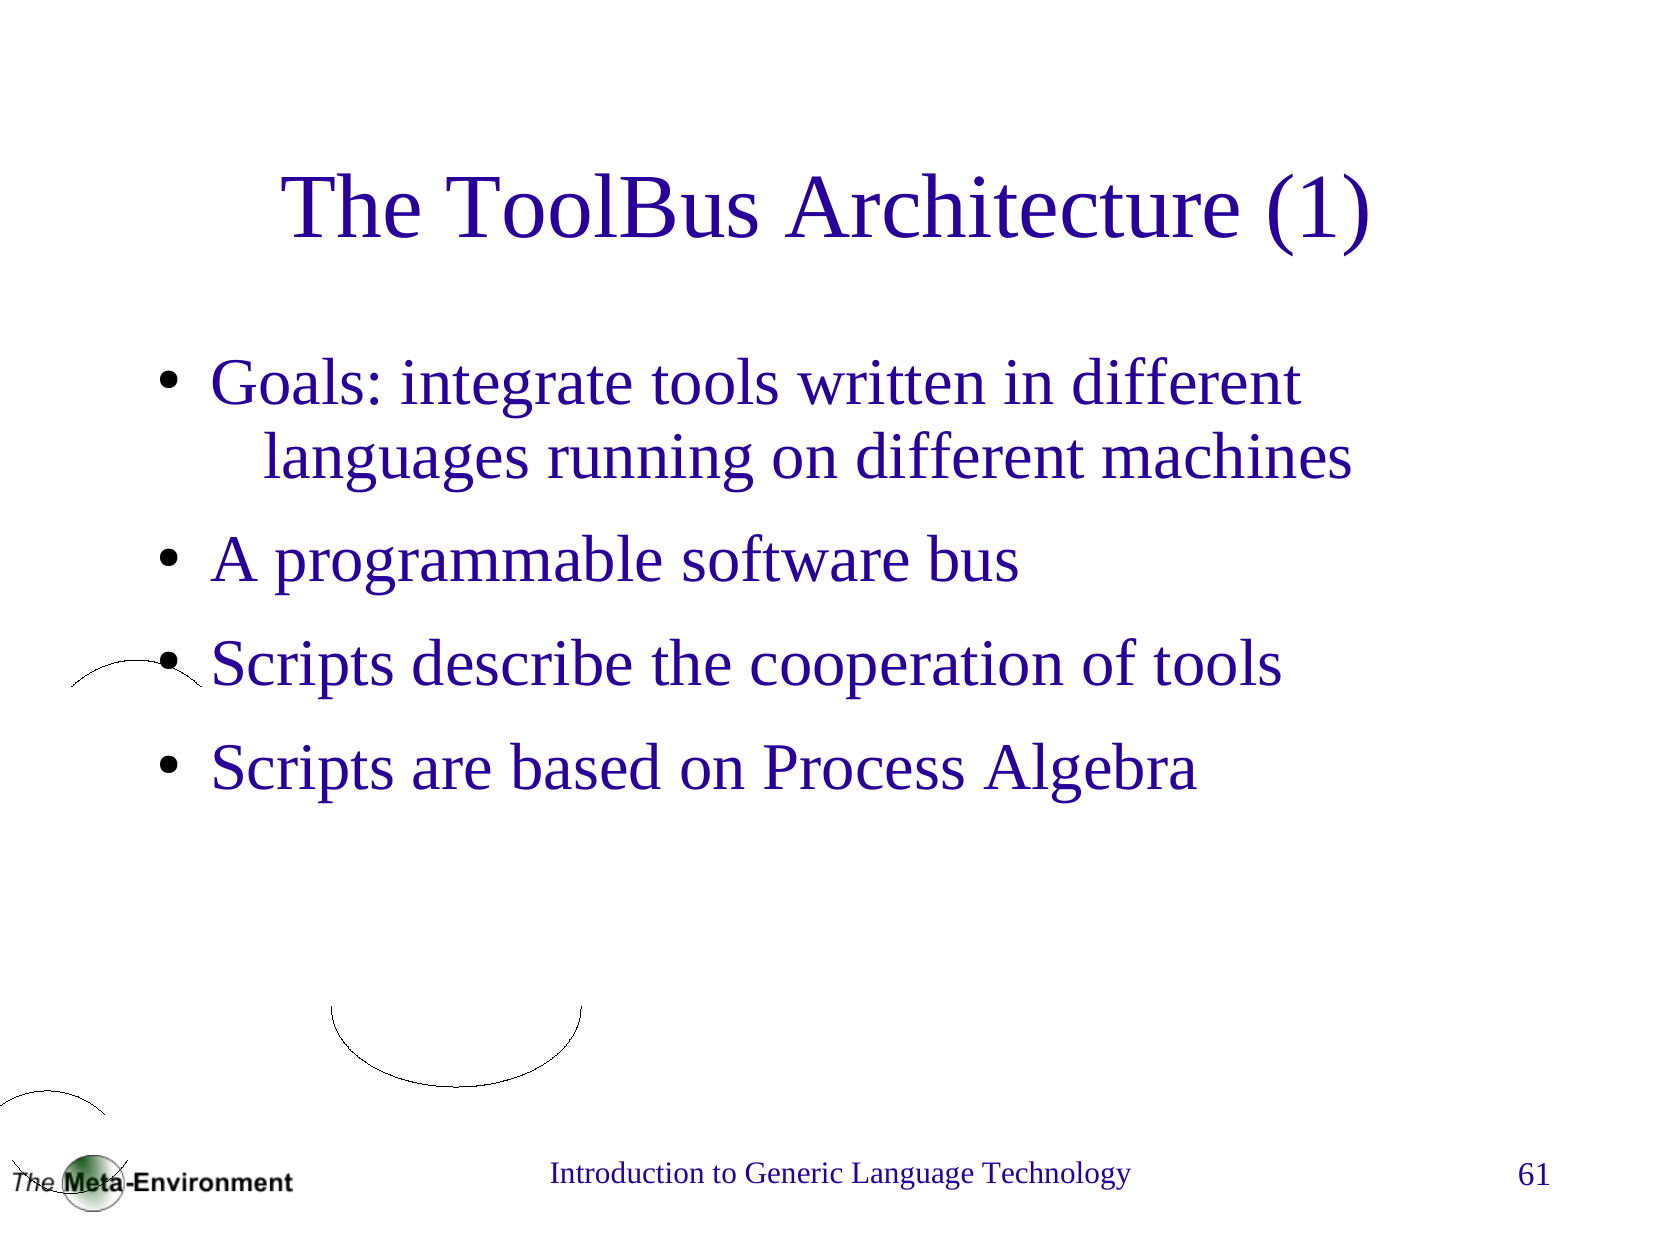

# The ToolBus Architecture (1)
Goals: integrate tools written in different languages running on different machines
A programmable software bus
Scripts describe the cooperation of tools
Scripts are based on Process Algebra